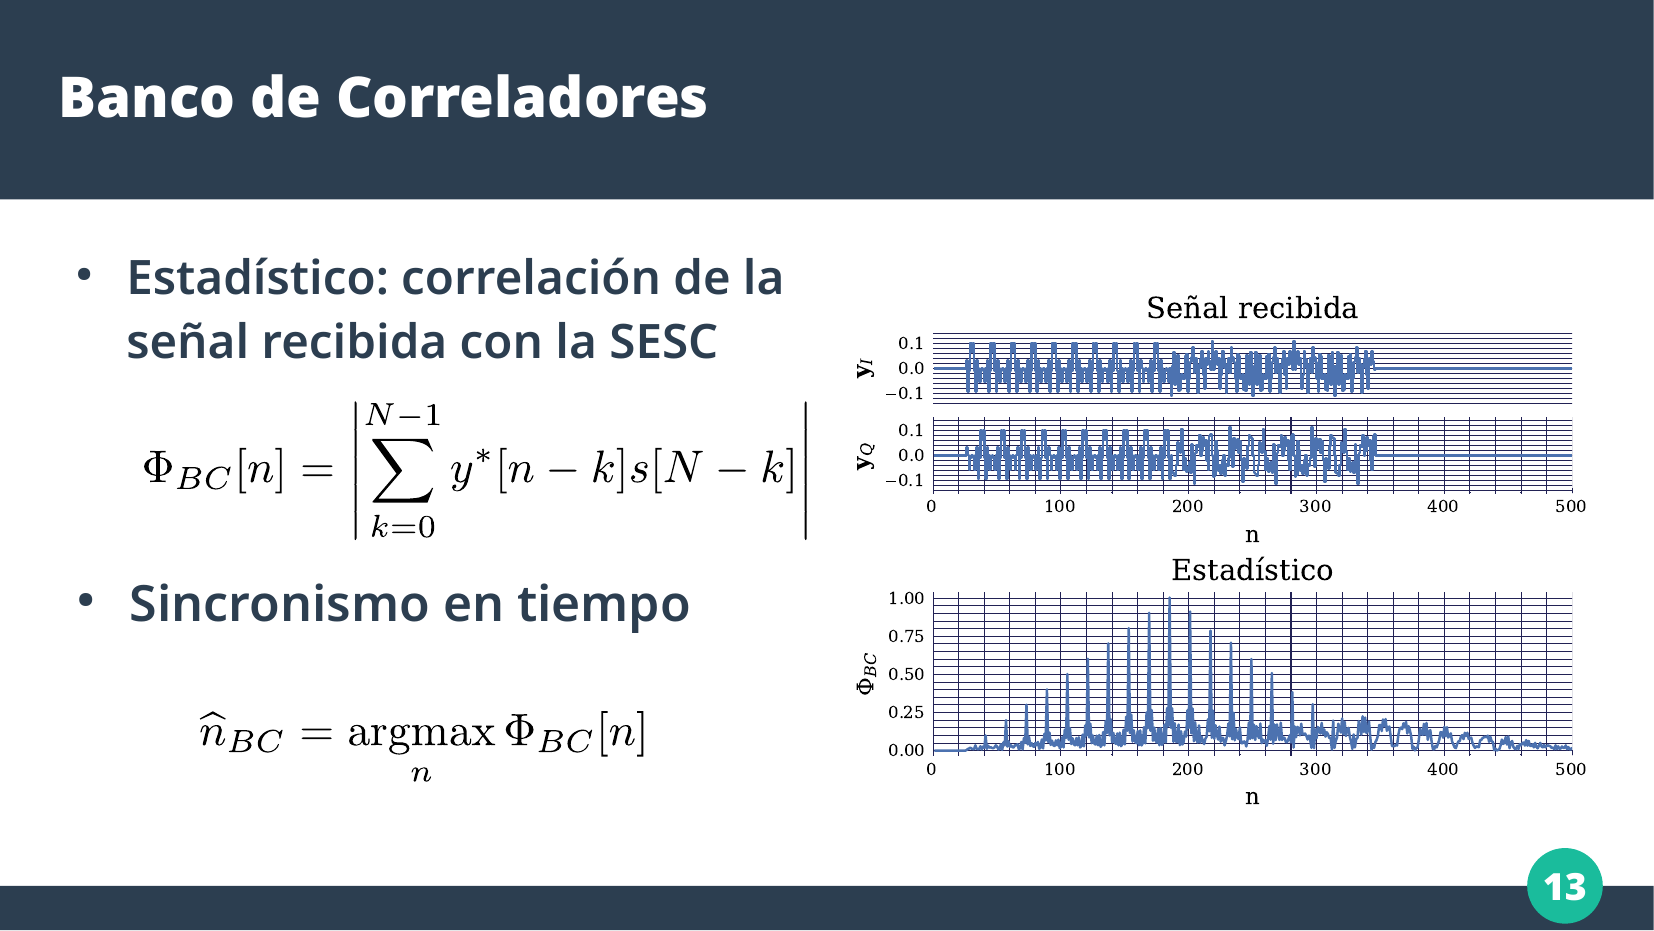

# Banco de Correladores
Estadístico: correlación de la señal recibida con la SESC
Sincronismo en tiempo